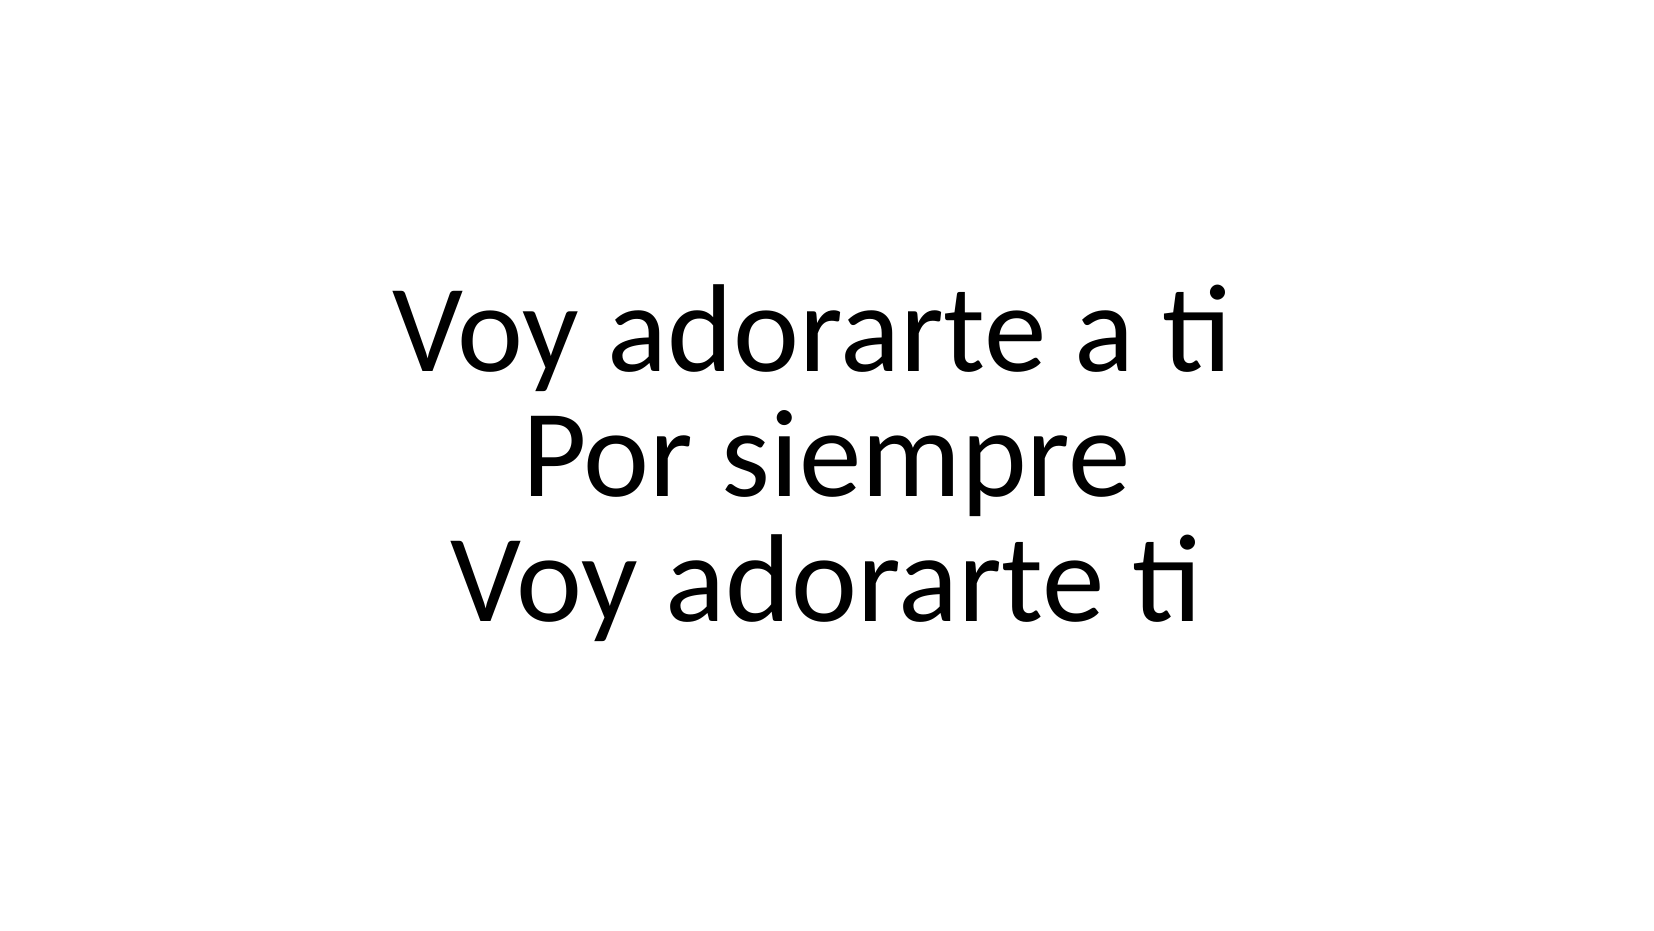

# Voy adorarte a ti Por siempre Voy adorarte ti